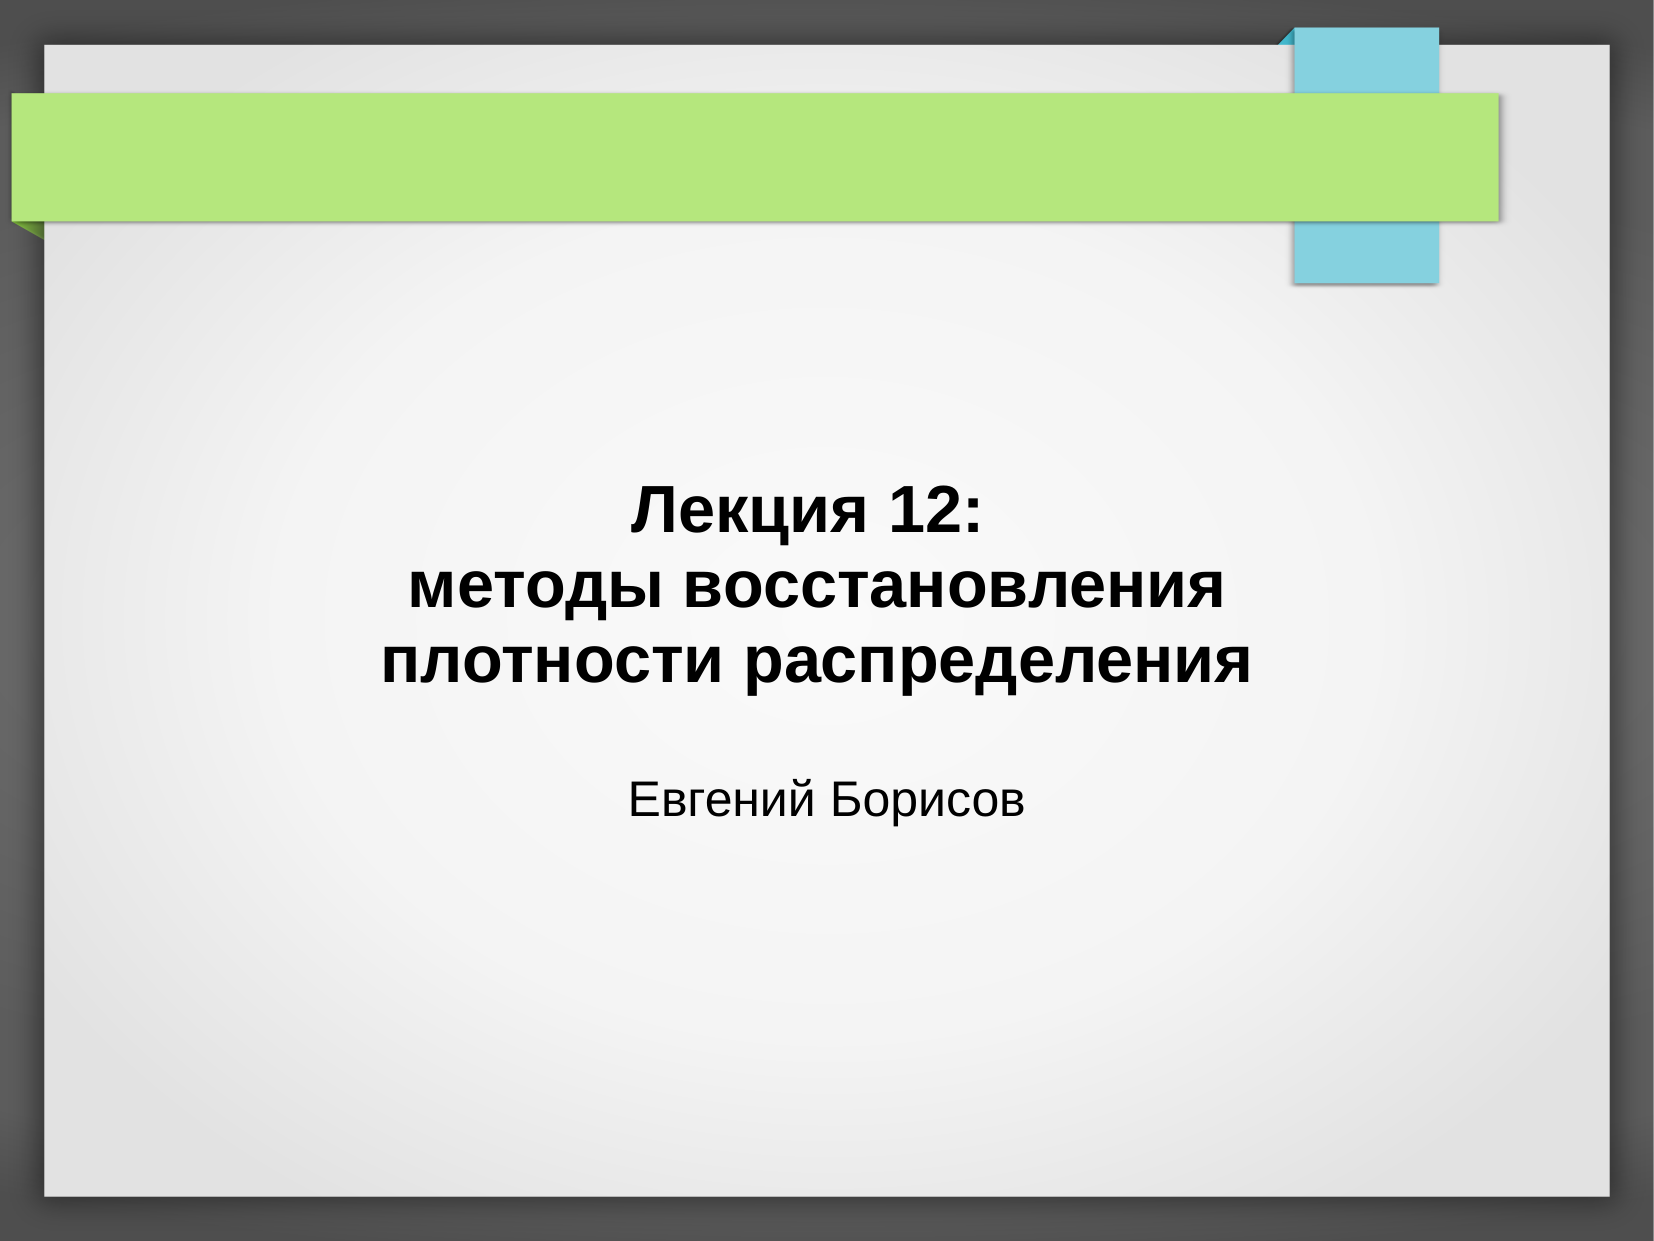

# Лекция 12:
методы восстановления
плотности распределения
Евгений Борисов